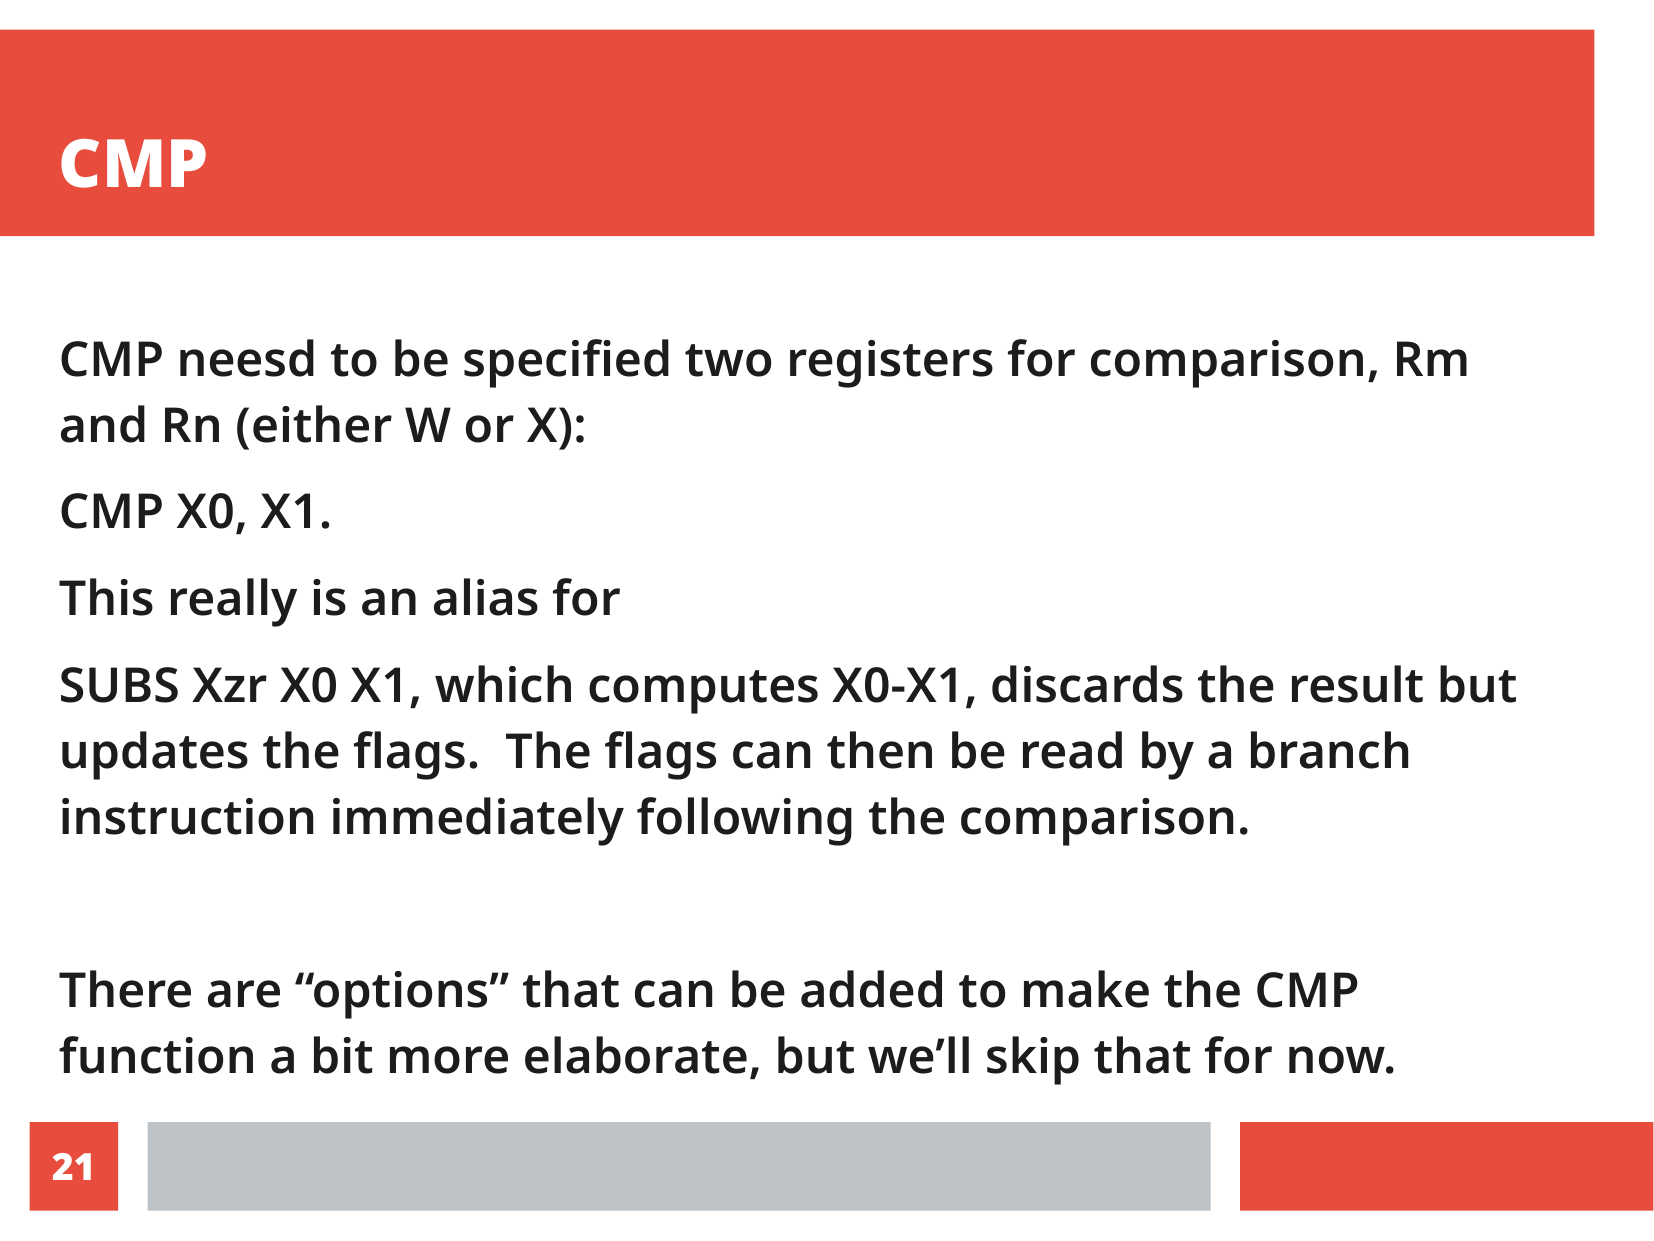

# CMP
CMP neesd to be specified two registers for comparison, Rm and Rn (either W or X):
CMP X0, X1.
This really is an alias for
SUBS Xzr X0 X1, which computes X0-X1, discards the result but updates the flags. The flags can then be read by a branch instruction immediately following the comparison.
There are “options” that can be added to make the CMP function a bit more elaborate, but we’ll skip that for now.
21